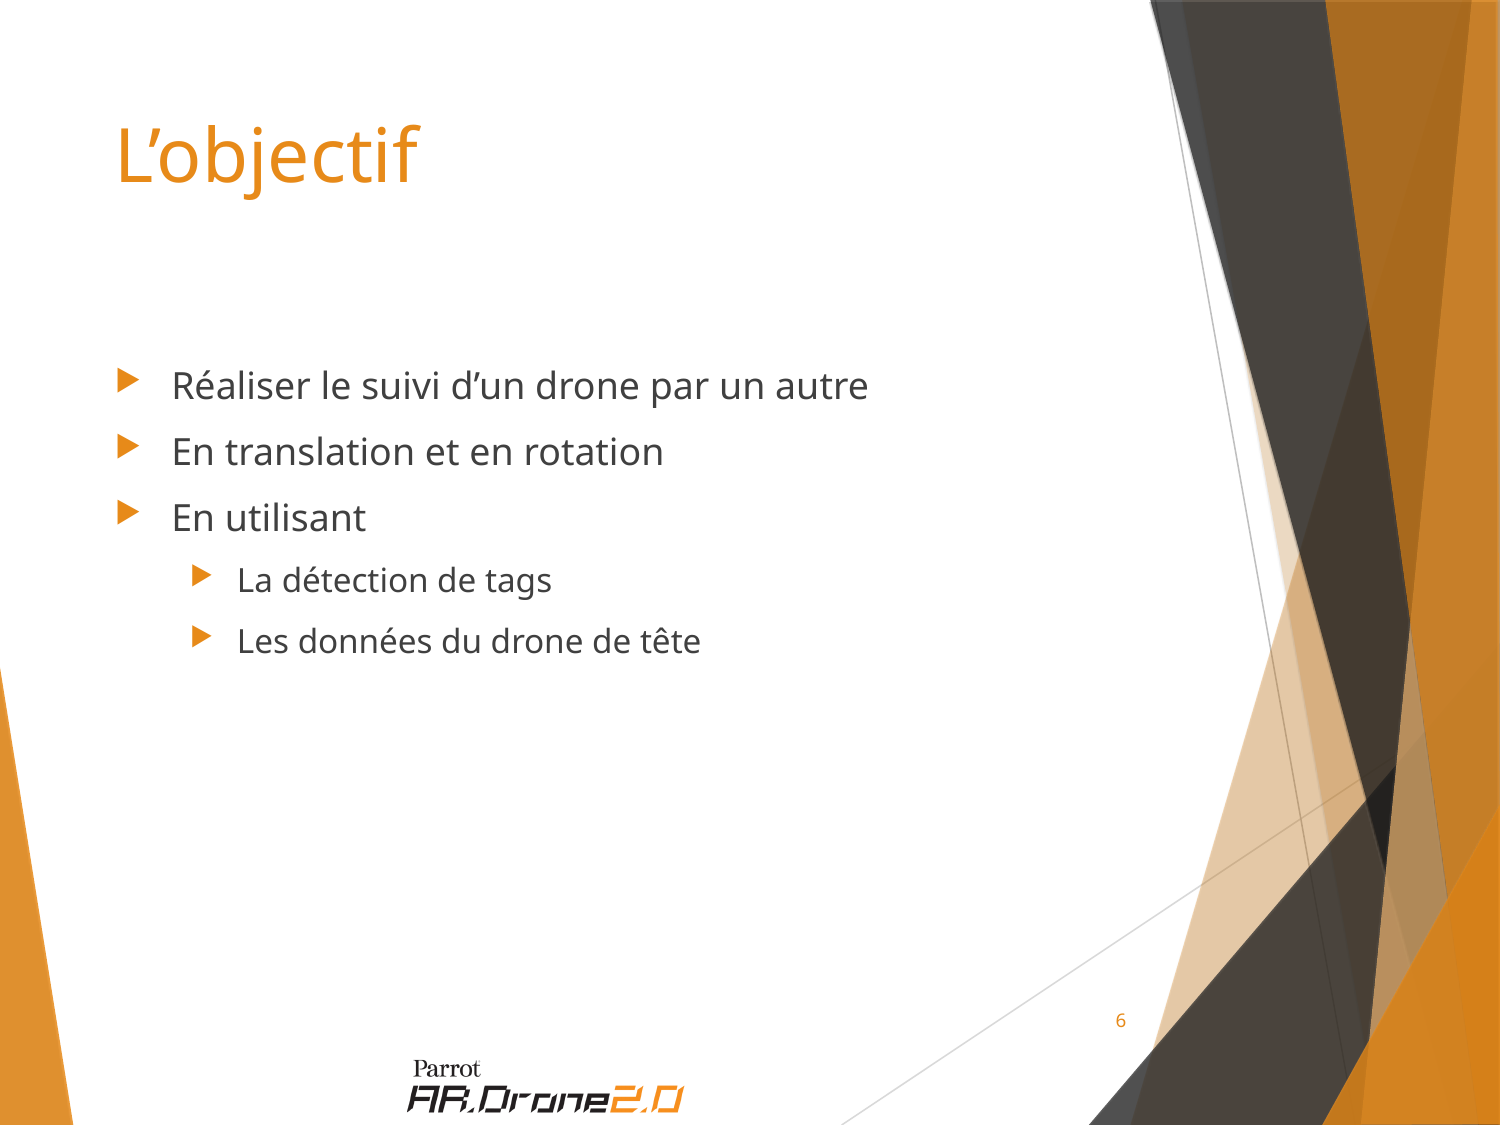

# L’objectif
Réaliser le suivi d’un drone par un autre
En translation et en rotation
En utilisant
La détection de tags
Les données du drone de tête